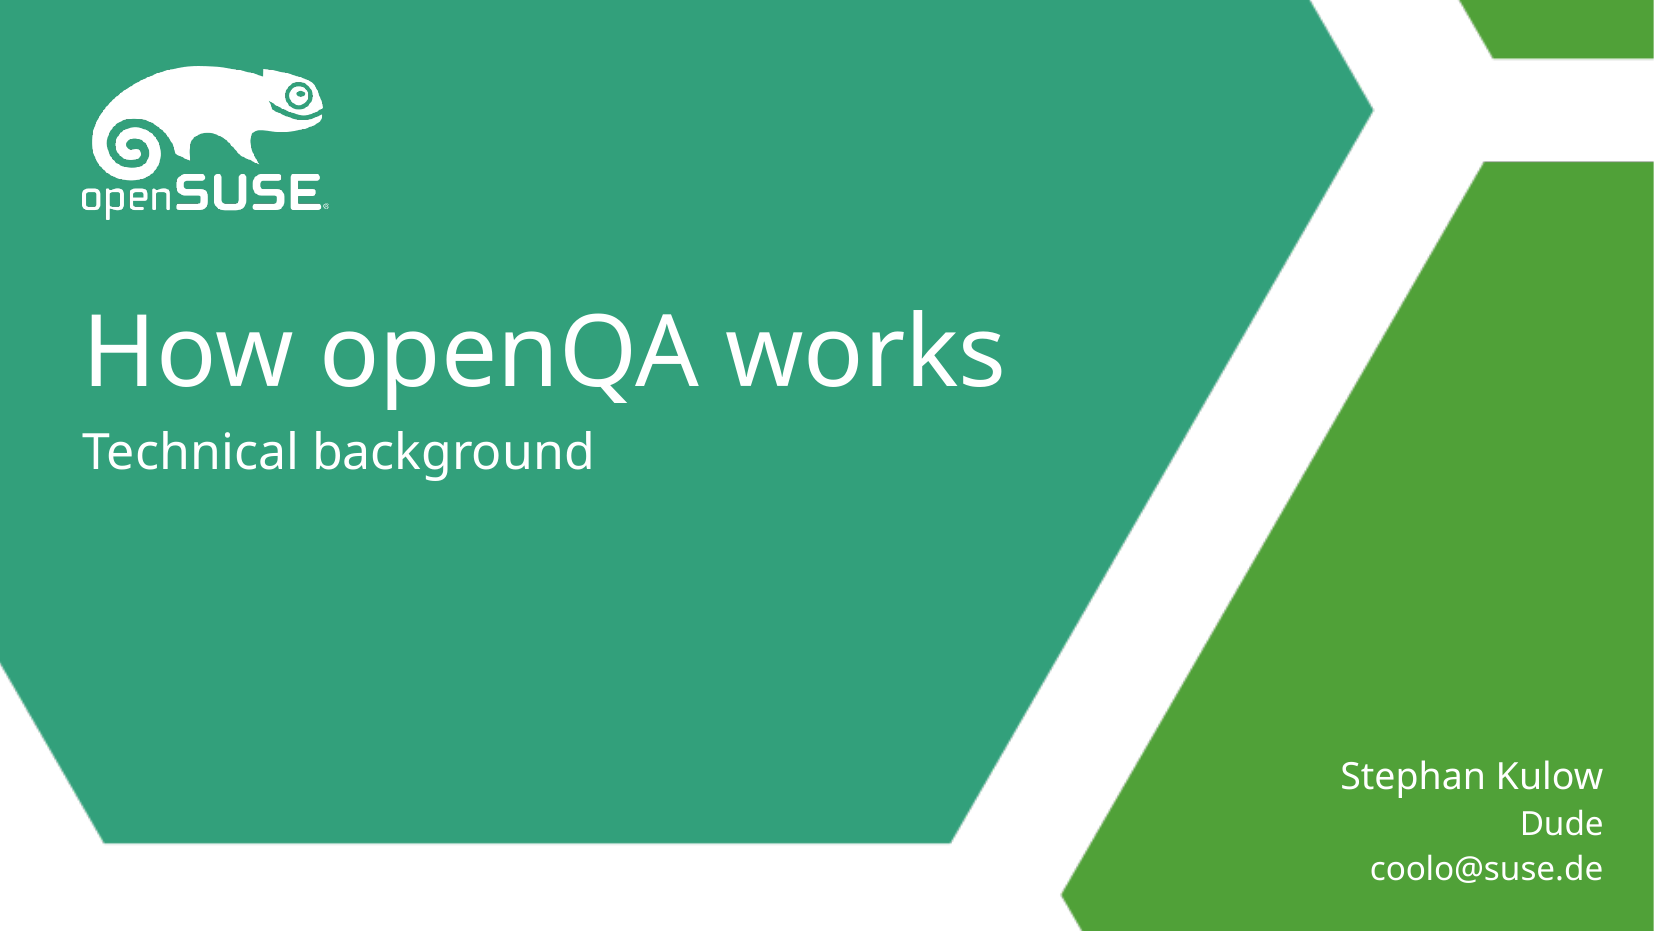

How openQA works
Technical background
# Stephan Kulow
Dude
coolo@suse.de